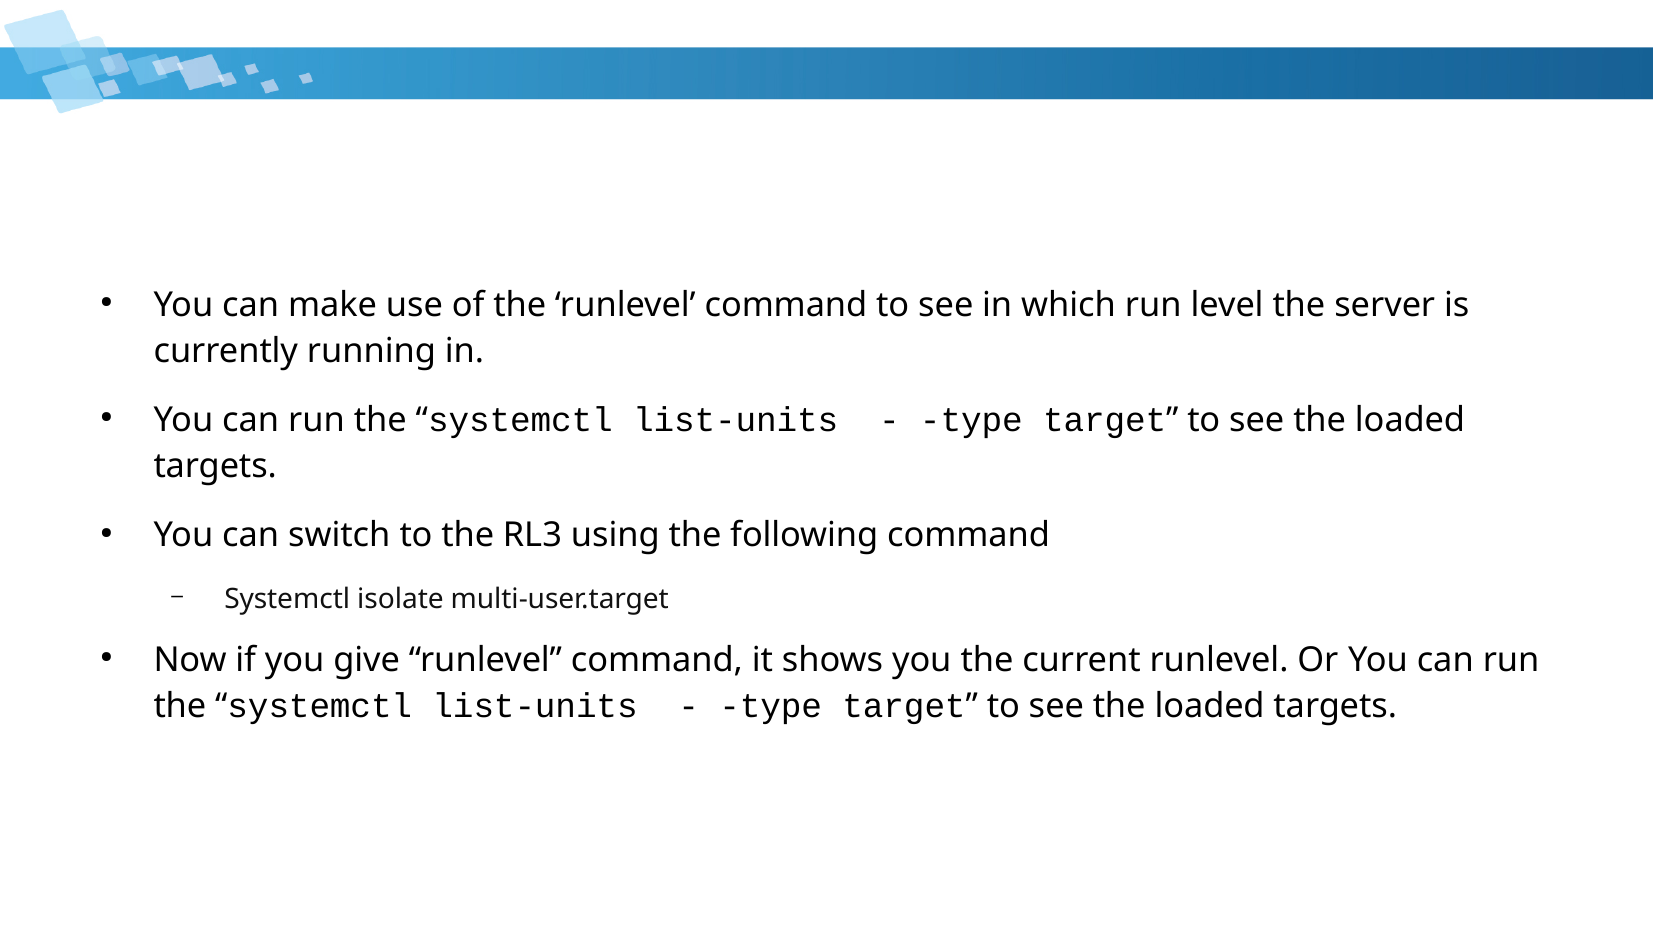

#
You can make use of the ‘runlevel’ command to see in which run level the server is currently running in.
You can run the “systemctl list-units - -type target” to see the loaded targets.
You can switch to the RL3 using the following command
Systemctl isolate multi-user.target
Now if you give “runlevel” command, it shows you the current runlevel. Or You can run the “systemctl list-units - -type target” to see the loaded targets.